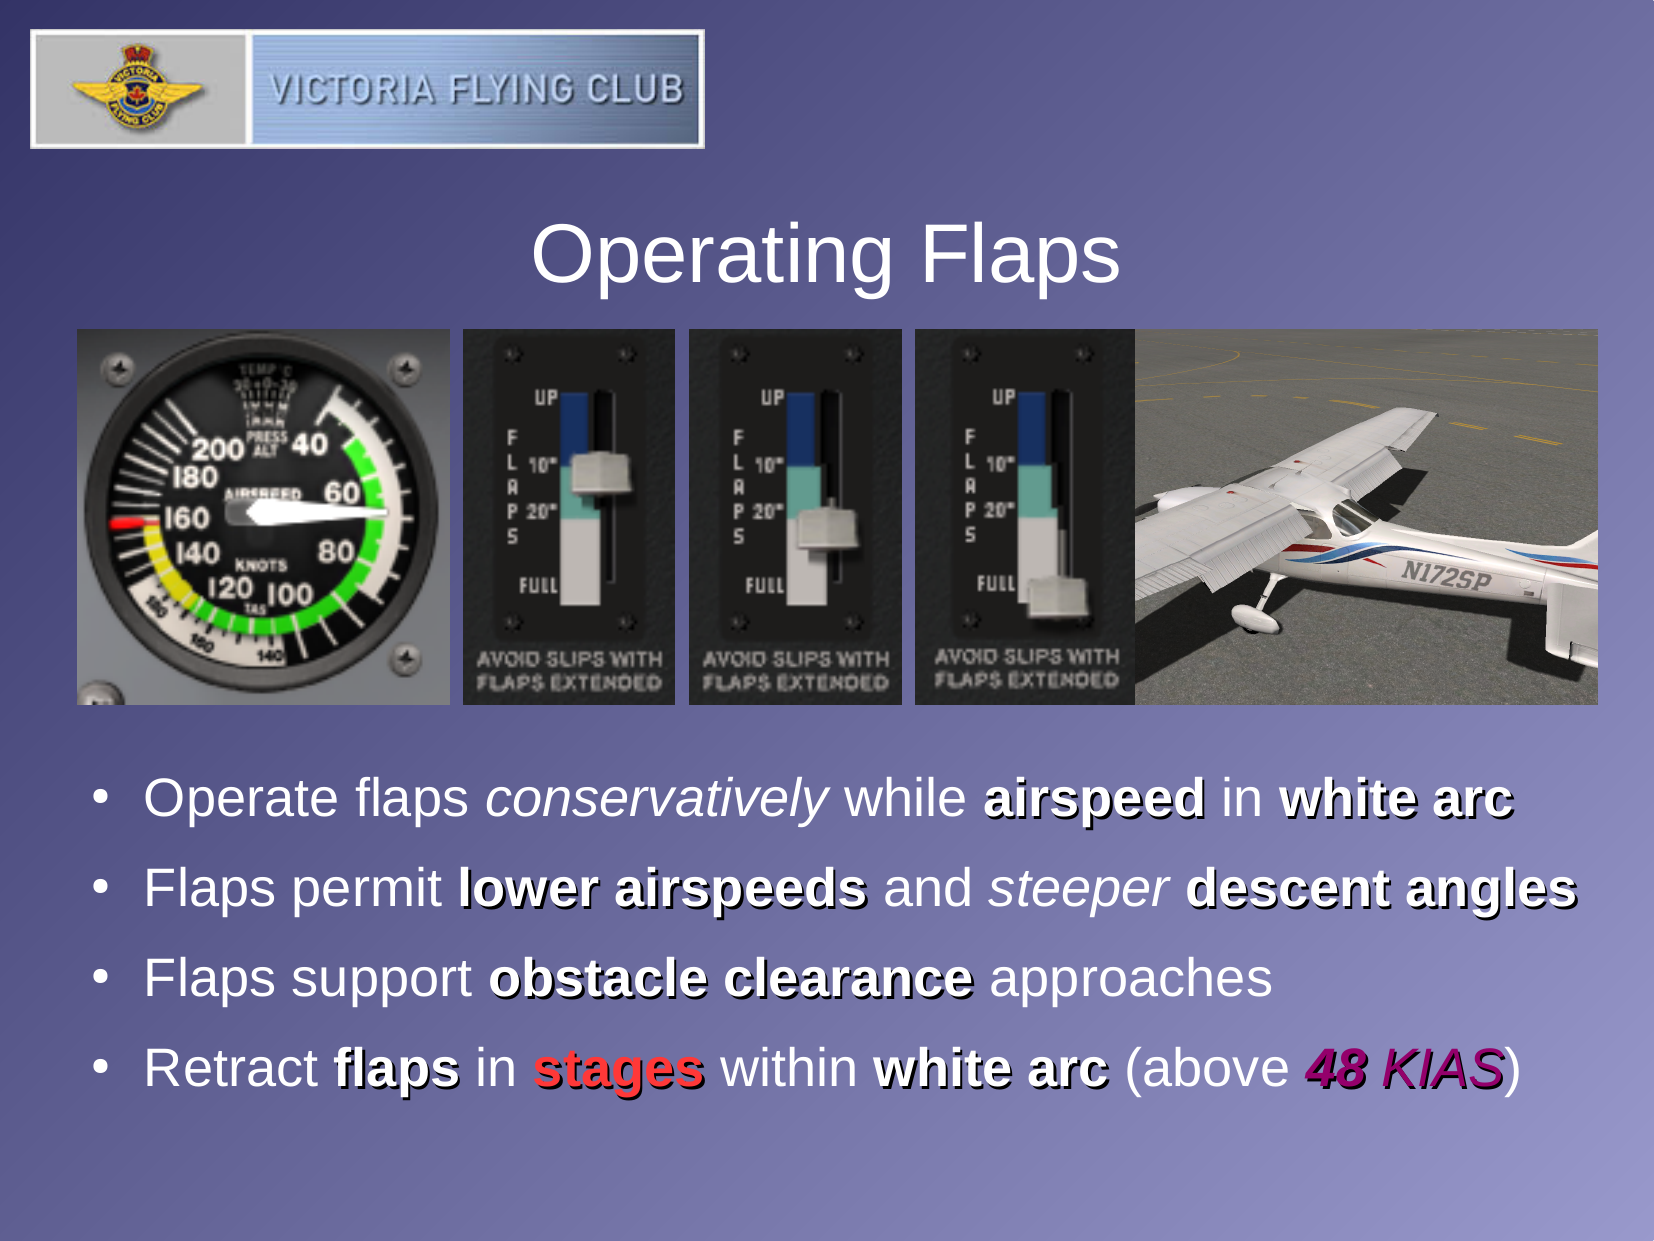

# Operating Flaps
Operate flaps conservatively while airspeed in white arc
Flaps permit lower airspeeds and steeper descent angles
Flaps support obstacle clearance approaches
Retract flaps in stages within white arc (above 48 KIAS)